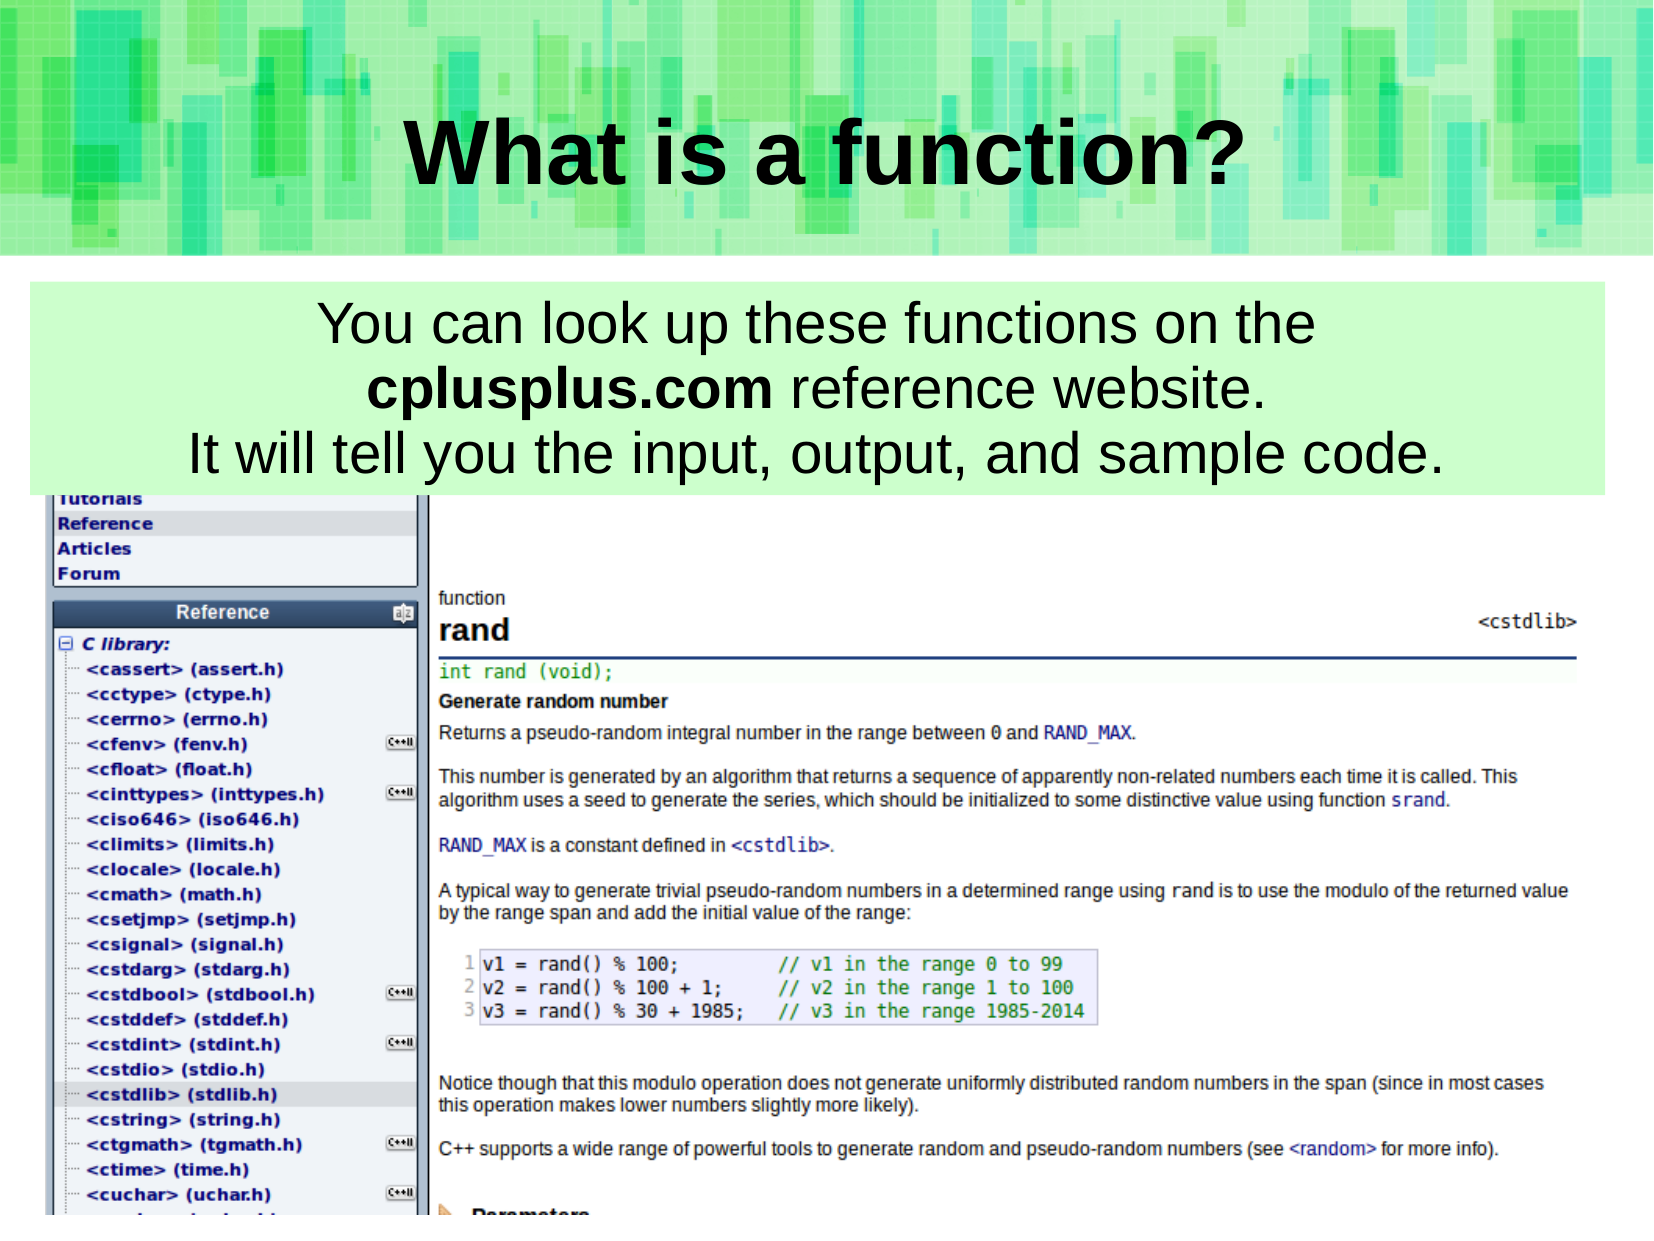

# What is a function?
You can look up these functions on the
cplusplus.com reference website.
It will tell you the input, output, and sample code.